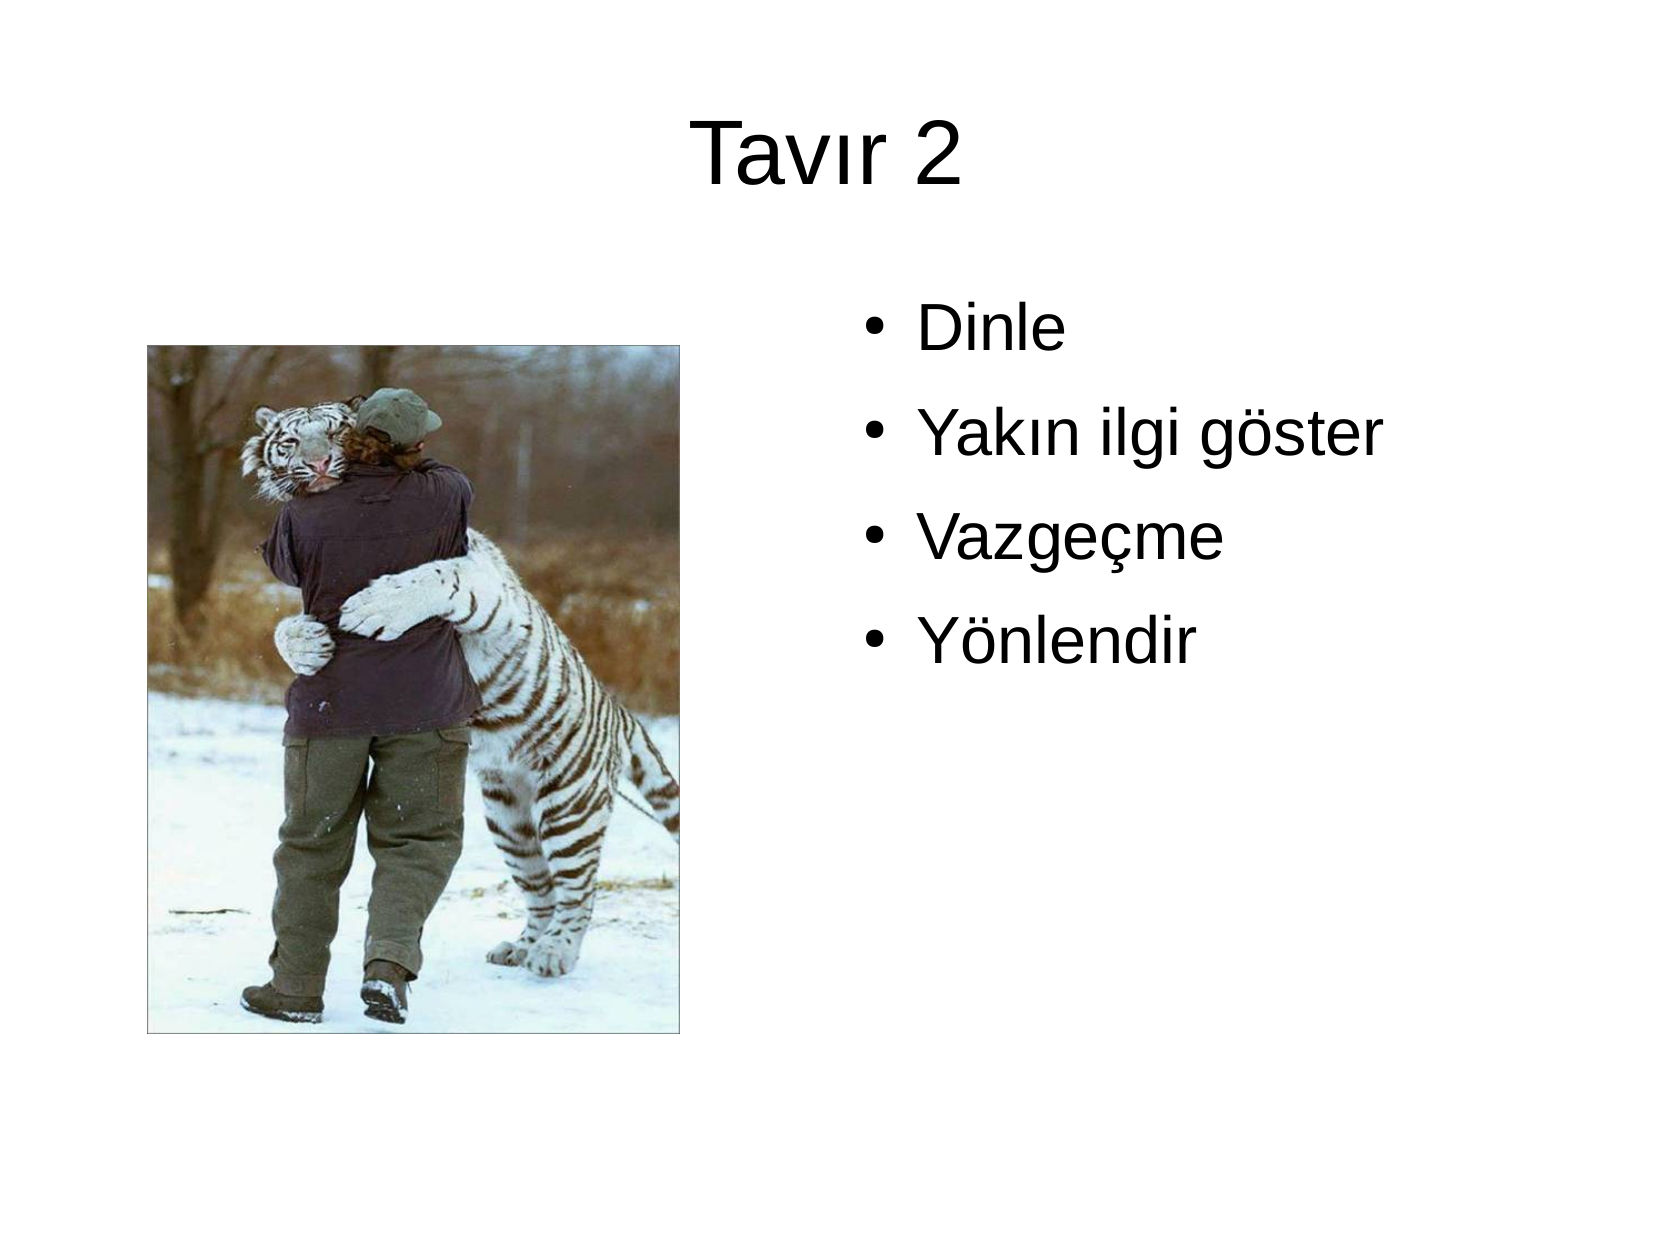

# Tavır 2
Dinle
Yakın ilgi göster
Vazgeçme
Yönlendir